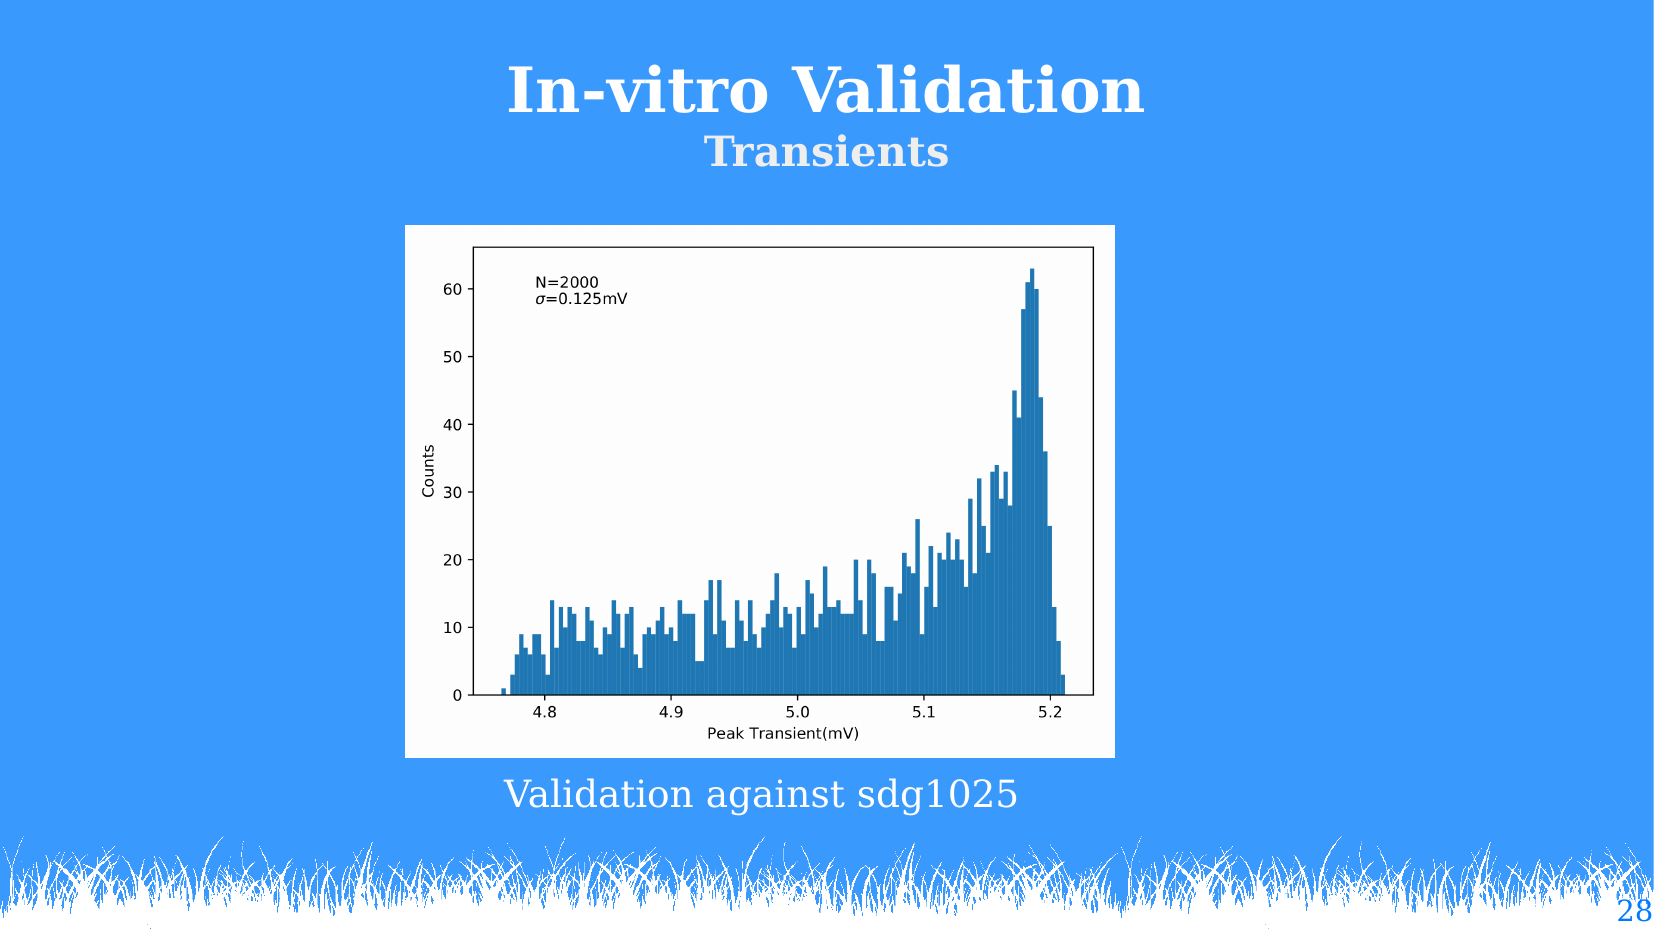

# In-vitro Validation Transients
Validation against sdg1025
28